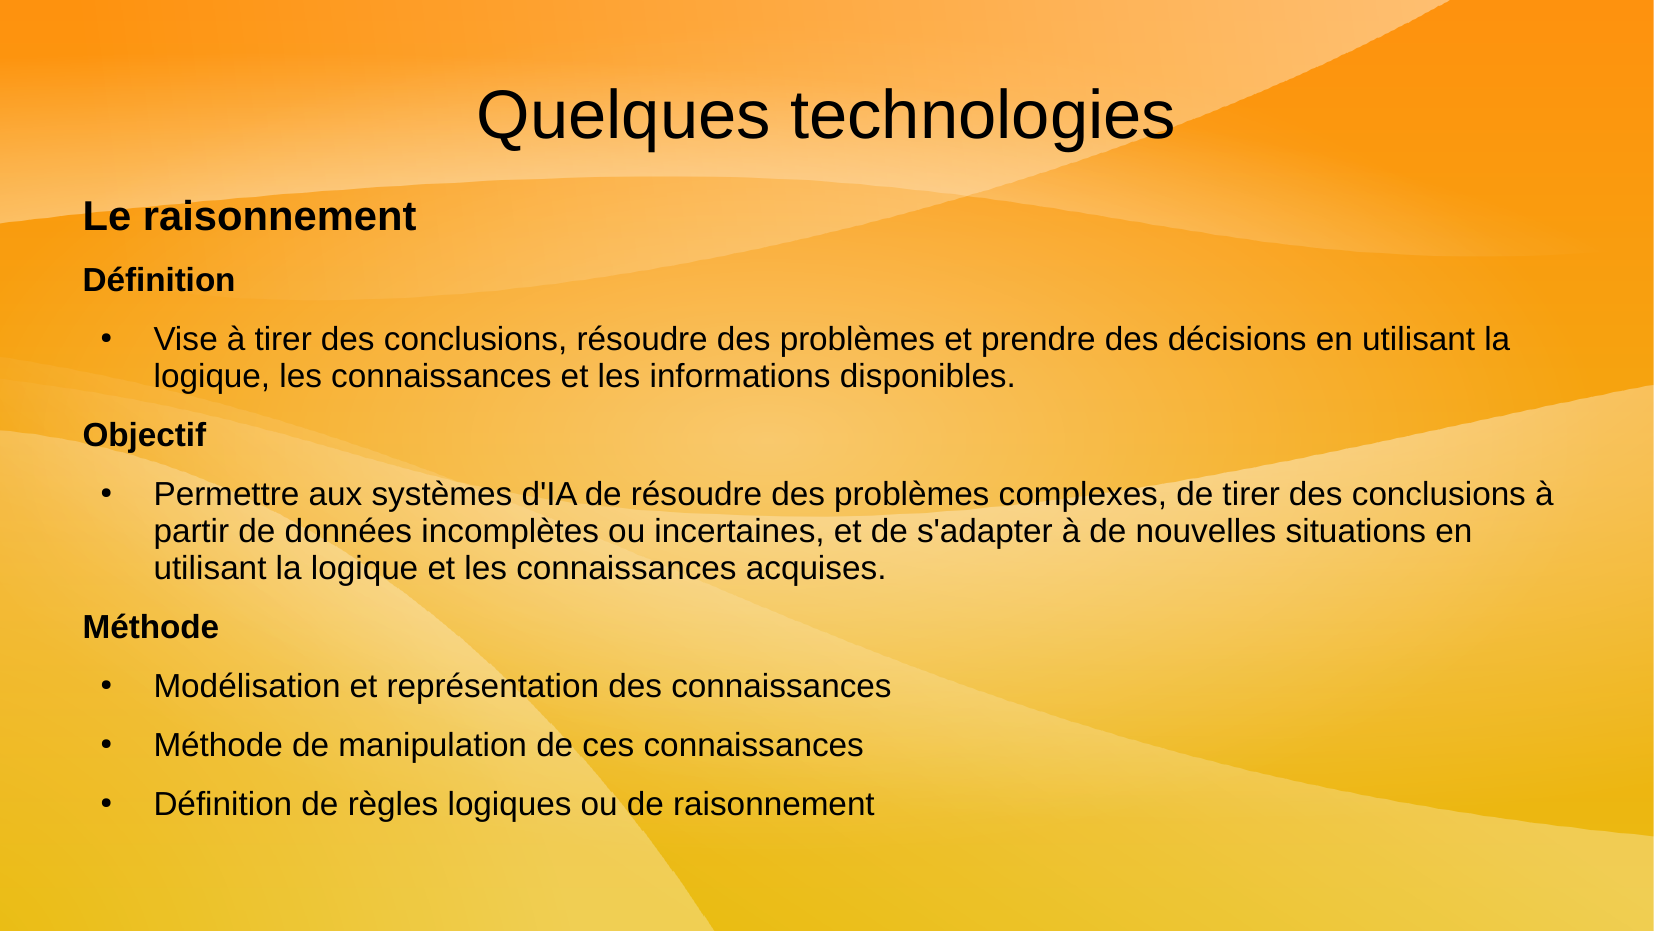

# Quelques technologies
Le raisonnement
Définition
Vise à tirer des conclusions, résoudre des problèmes et prendre des décisions en utilisant la logique, les connaissances et les informations disponibles.
Objectif
Permettre aux systèmes d'IA de résoudre des problèmes complexes, de tirer des conclusions à partir de données incomplètes ou incertaines, et de s'adapter à de nouvelles situations en utilisant la logique et les connaissances acquises.
Méthode
Modélisation et représentation des connaissances
Méthode de manipulation de ces connaissances
Définition de règles logiques ou de raisonnement